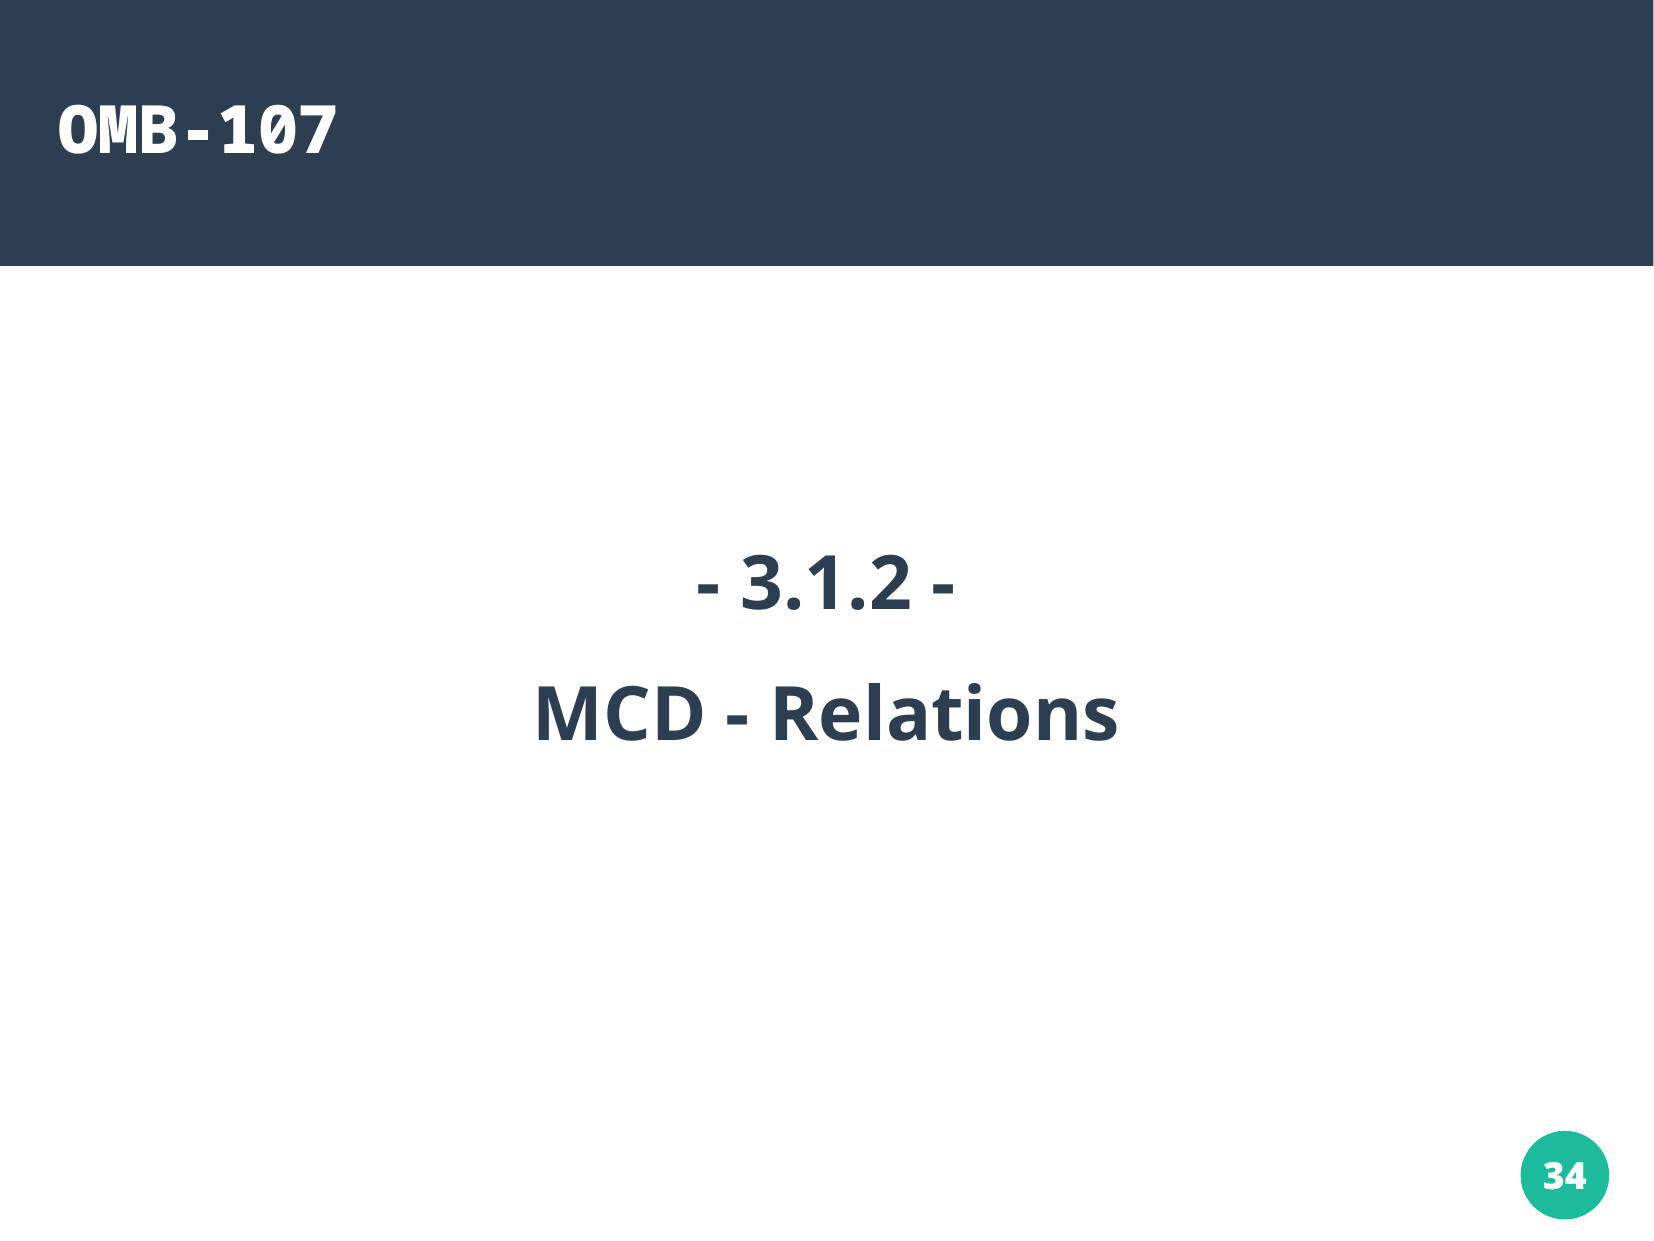

# OMB-107
- 3.1.2 -
MCD - Relations
34